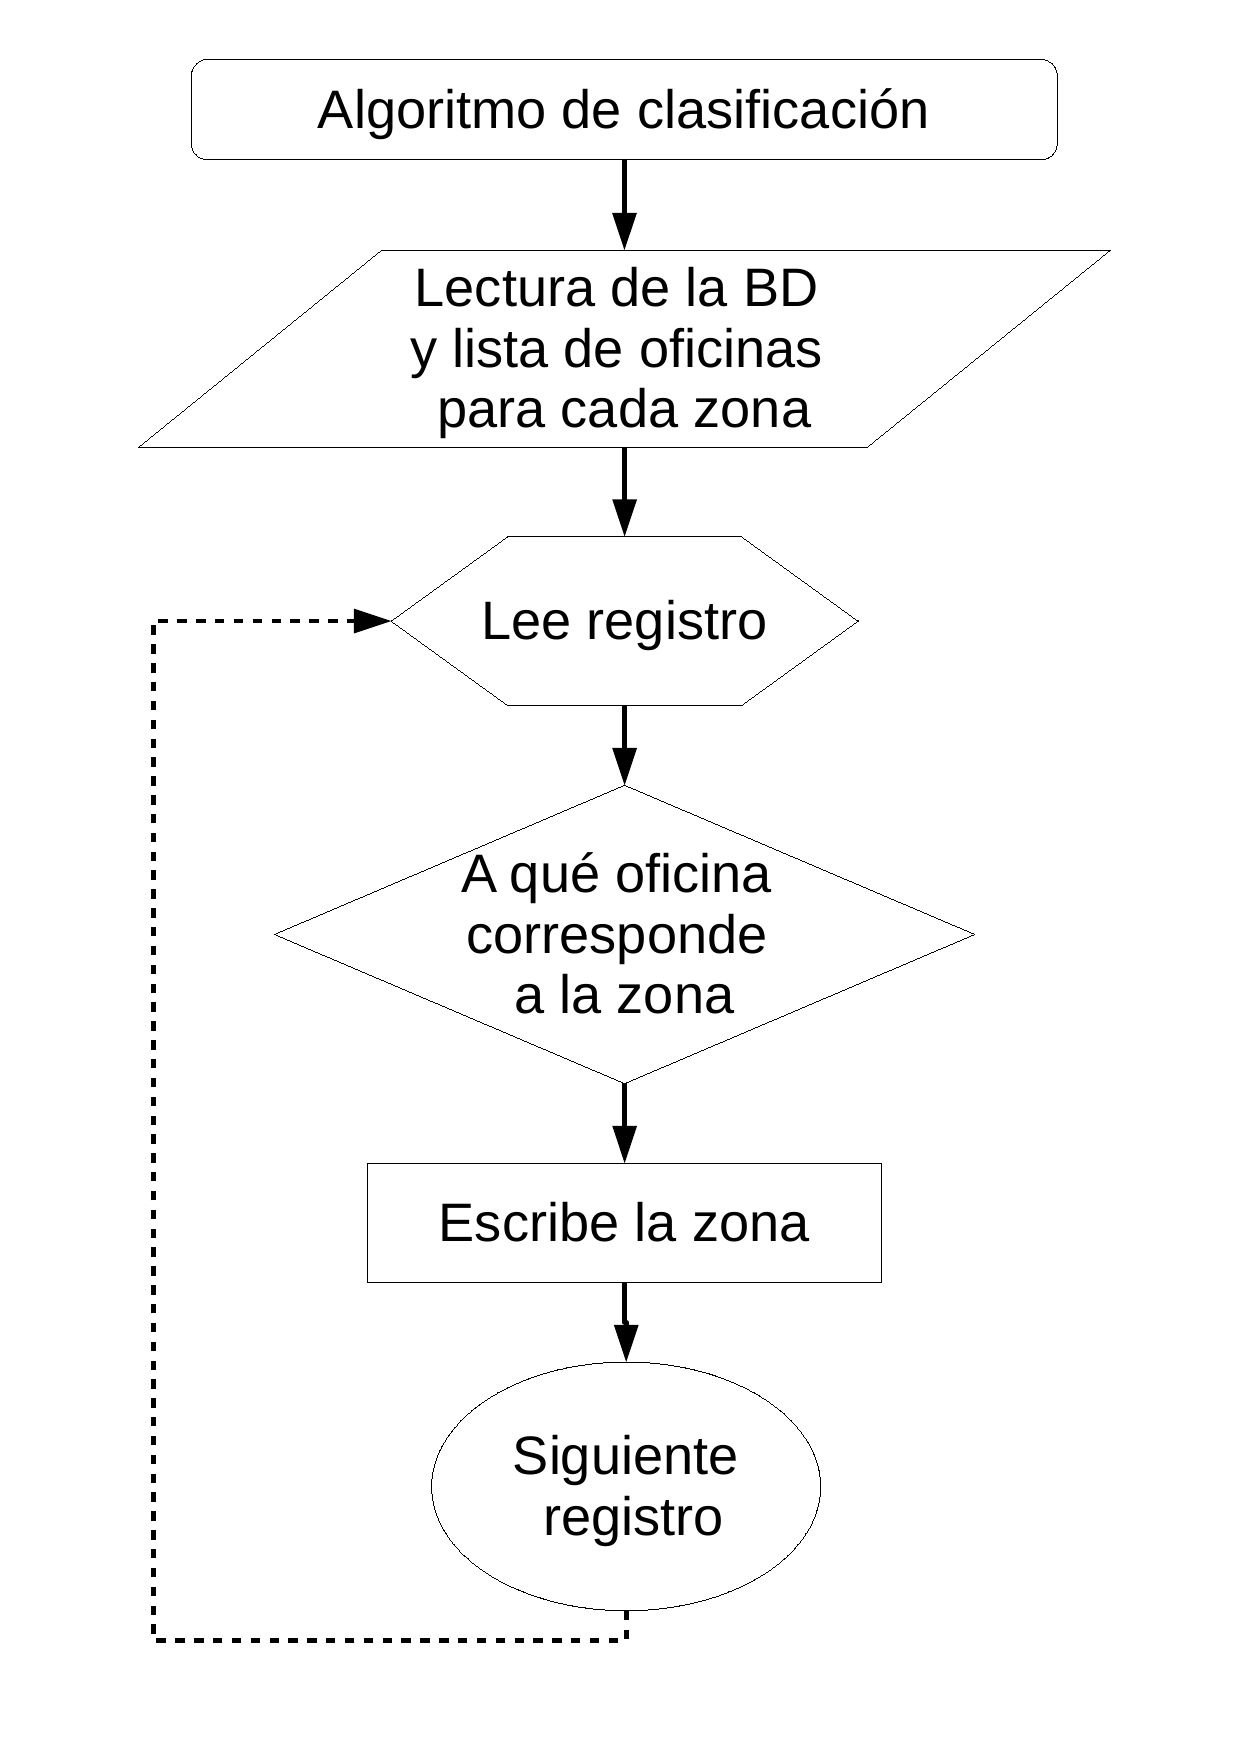

Algoritmo de clasificación
Lectura de la BD
y lista de oficinas
para cada zona
Lee registro
A qué oficina
corresponde
a la zona
Escribe la zona
Siguiente
 registro